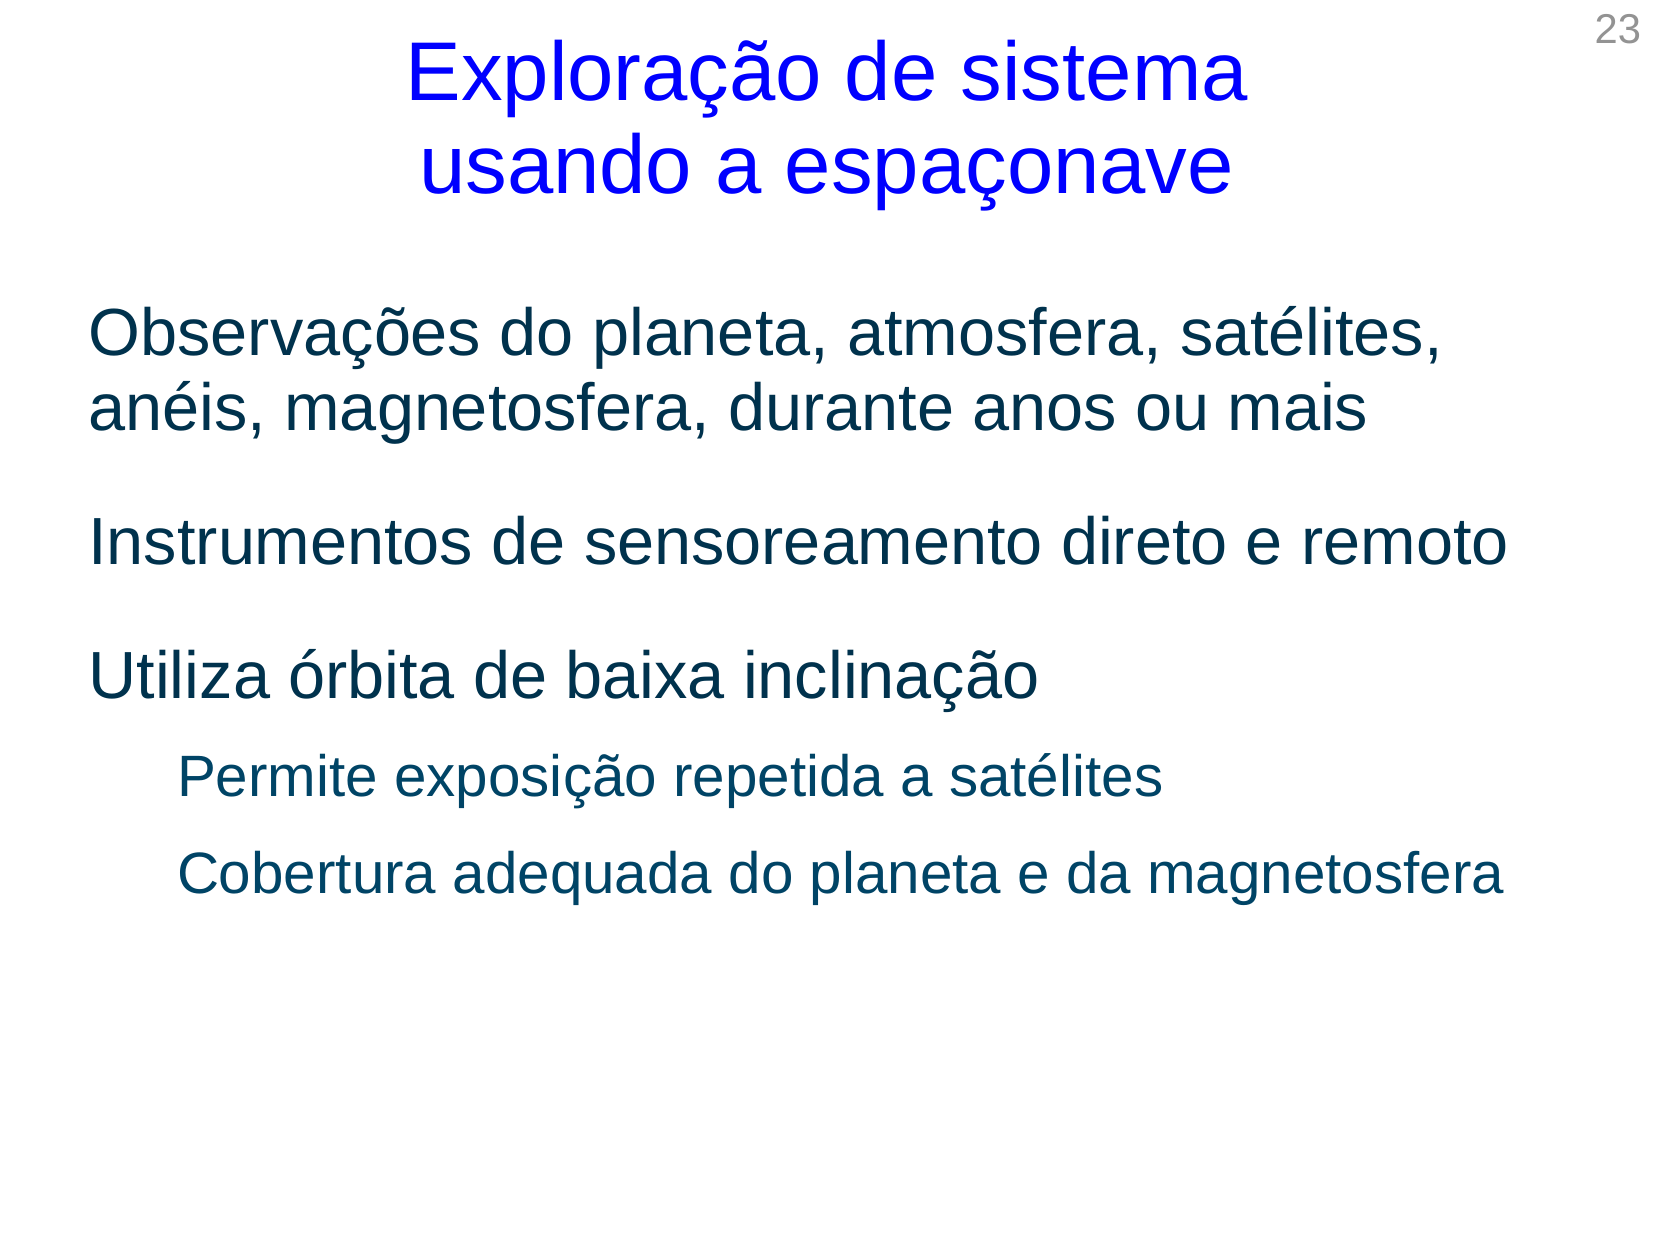

23
# Exploração de sistema usando a espaçonave
Observações do planeta, atmosfera, satélites, anéis, magnetosfera, durante anos ou mais
Instrumentos de sensoreamento direto e remoto
Utiliza órbita de baixa inclinação
Permite exposição repetida a satélites
Cobertura adequada do planeta e da magnetosfera